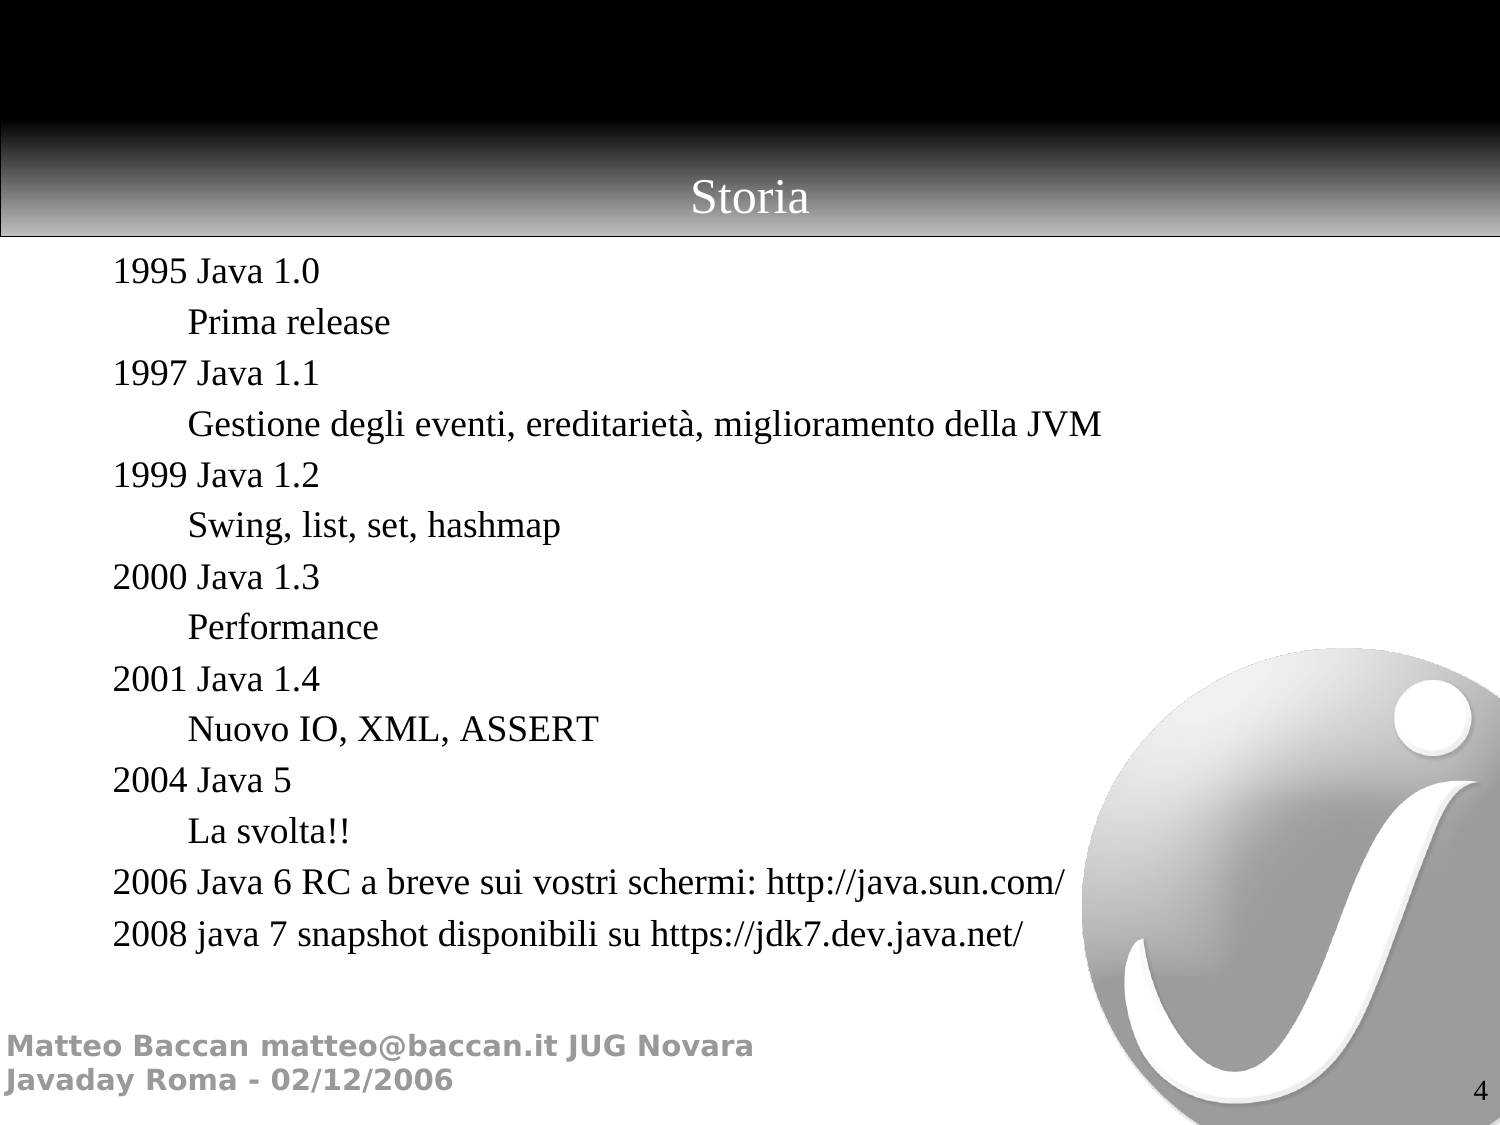

# Storia
1995 Java 1.0
Prima release
1997 Java 1.1
Gestione degli eventi, ereditarietà, miglioramento della JVM
1999 Java 1.2
Swing, list, set, hashmap
2000 Java 1.3
Performance
2001 Java 1.4
Nuovo IO, XML, ASSERT
2004 Java 5
La svolta!!
2006 Java 6 RC a breve sui vostri schermi: http://java.sun.com/
2008 java 7 snapshot disponibili su https://jdk7.dev.java.net/